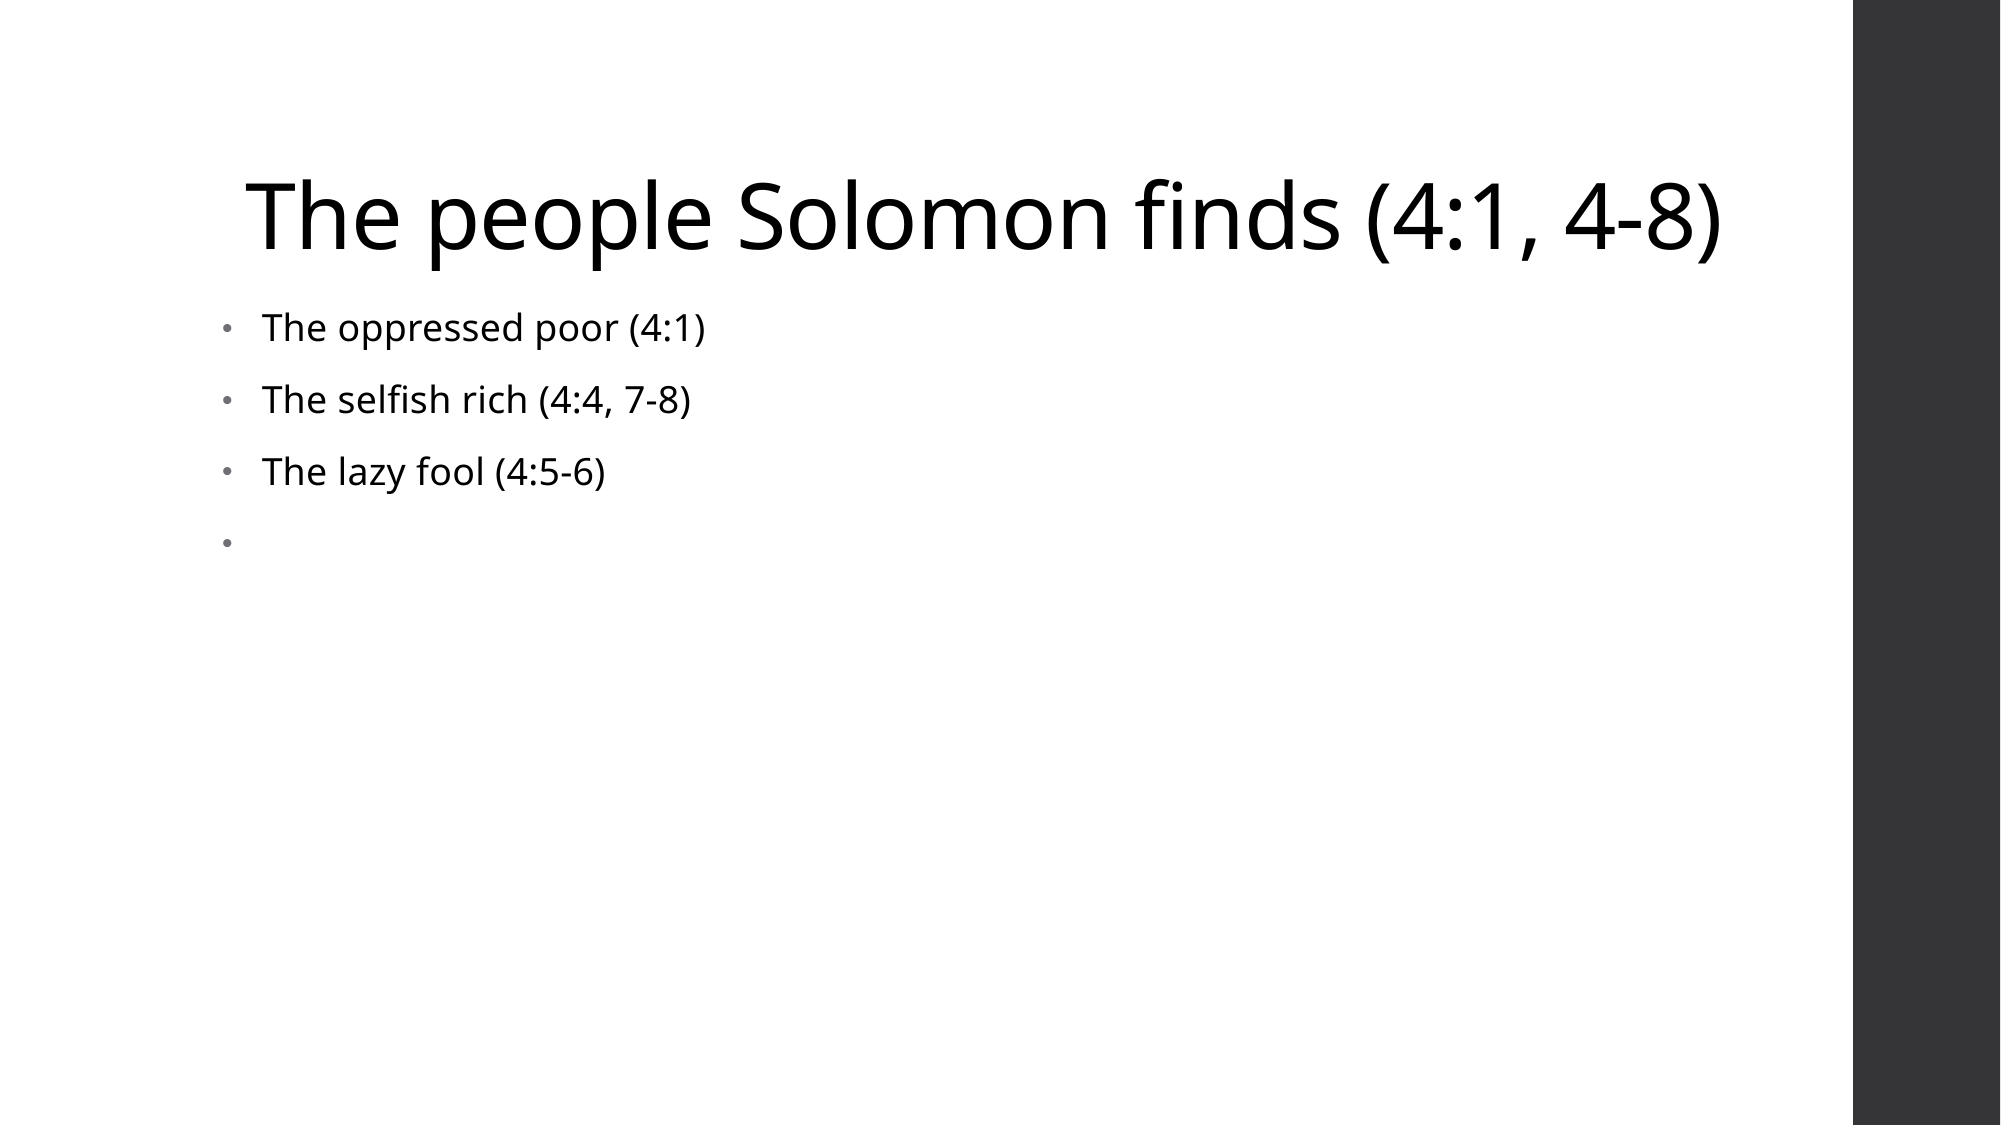

# The people Solomon finds (4:1, 4-8)
 The oppressed poor (4:1)
 The selfish rich (4:4, 7-8)
 The lazy fool (4:5-6)